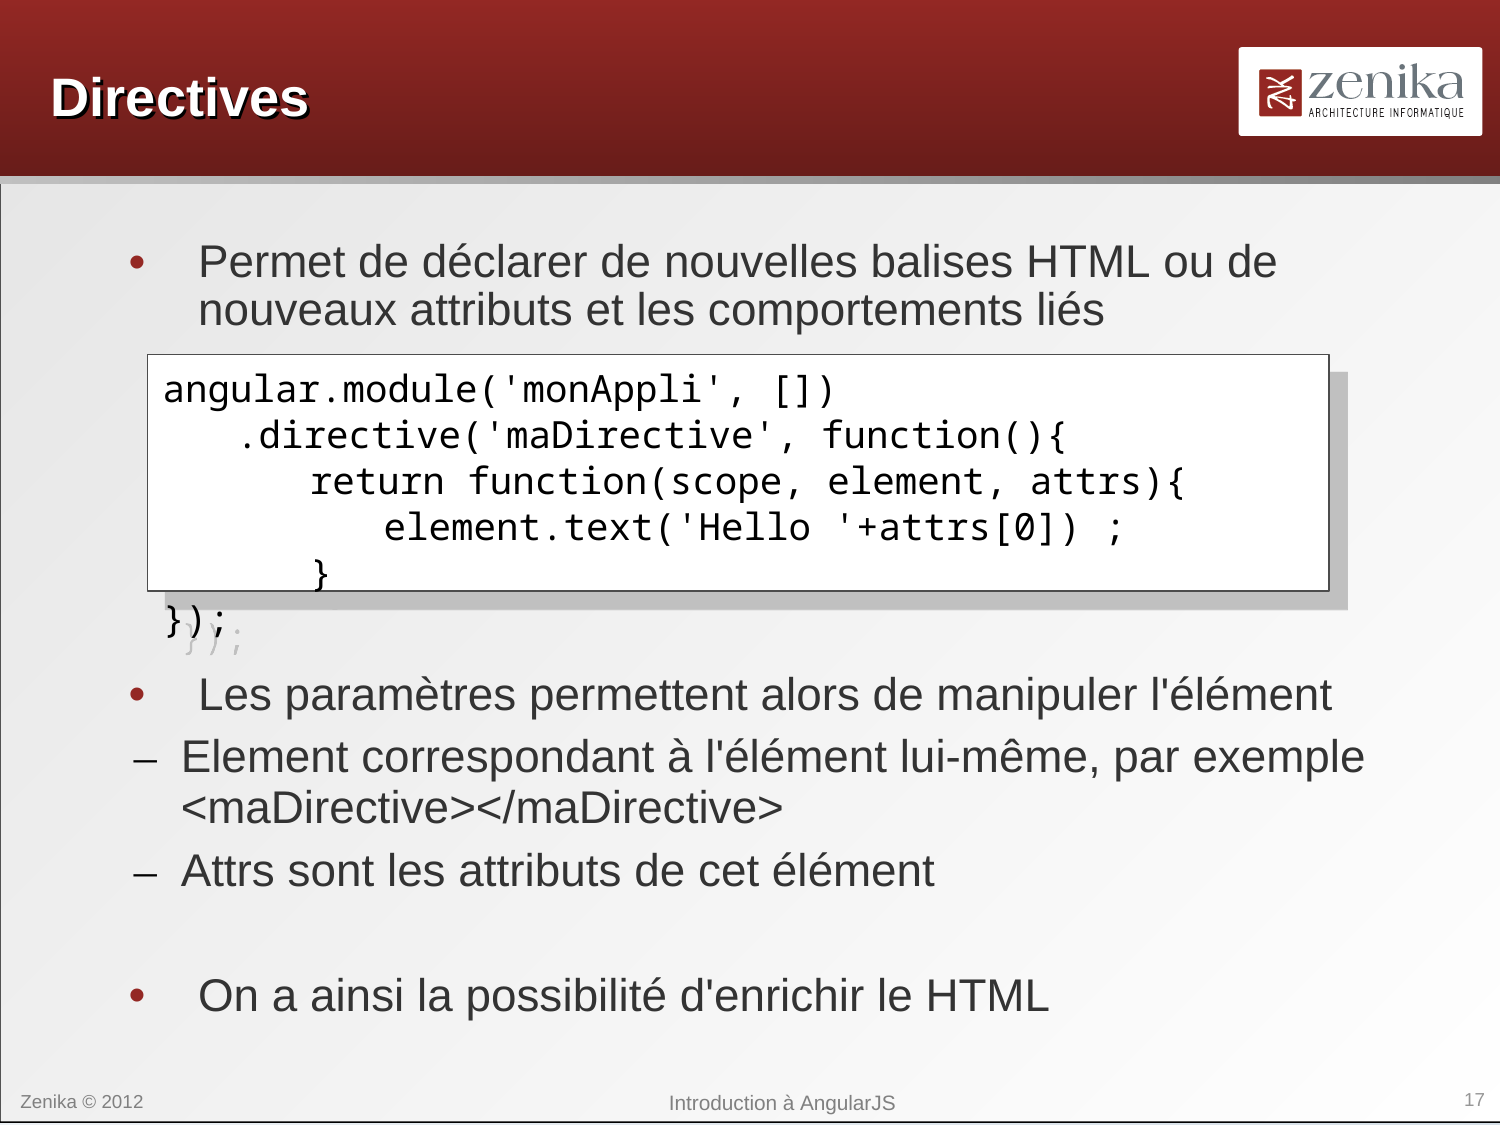

# Directives
Permet de déclarer de nouvelles balises HTML ou de nouveaux attributs et les comportements liés
Les paramètres permettent alors de manipuler l'élément
Element correspondant à l'élément lui-même, par exemple <maDirective></maDirective>
Attrs sont les attributs de cet élément
On a ainsi la possibilité d'enrichir le HTML
angular.module('monAppli', [])
	.directive('maDirective', function(){
		return function(scope, element, attrs){
			element.text('Hello '+attrs[0]) ;
		}
});